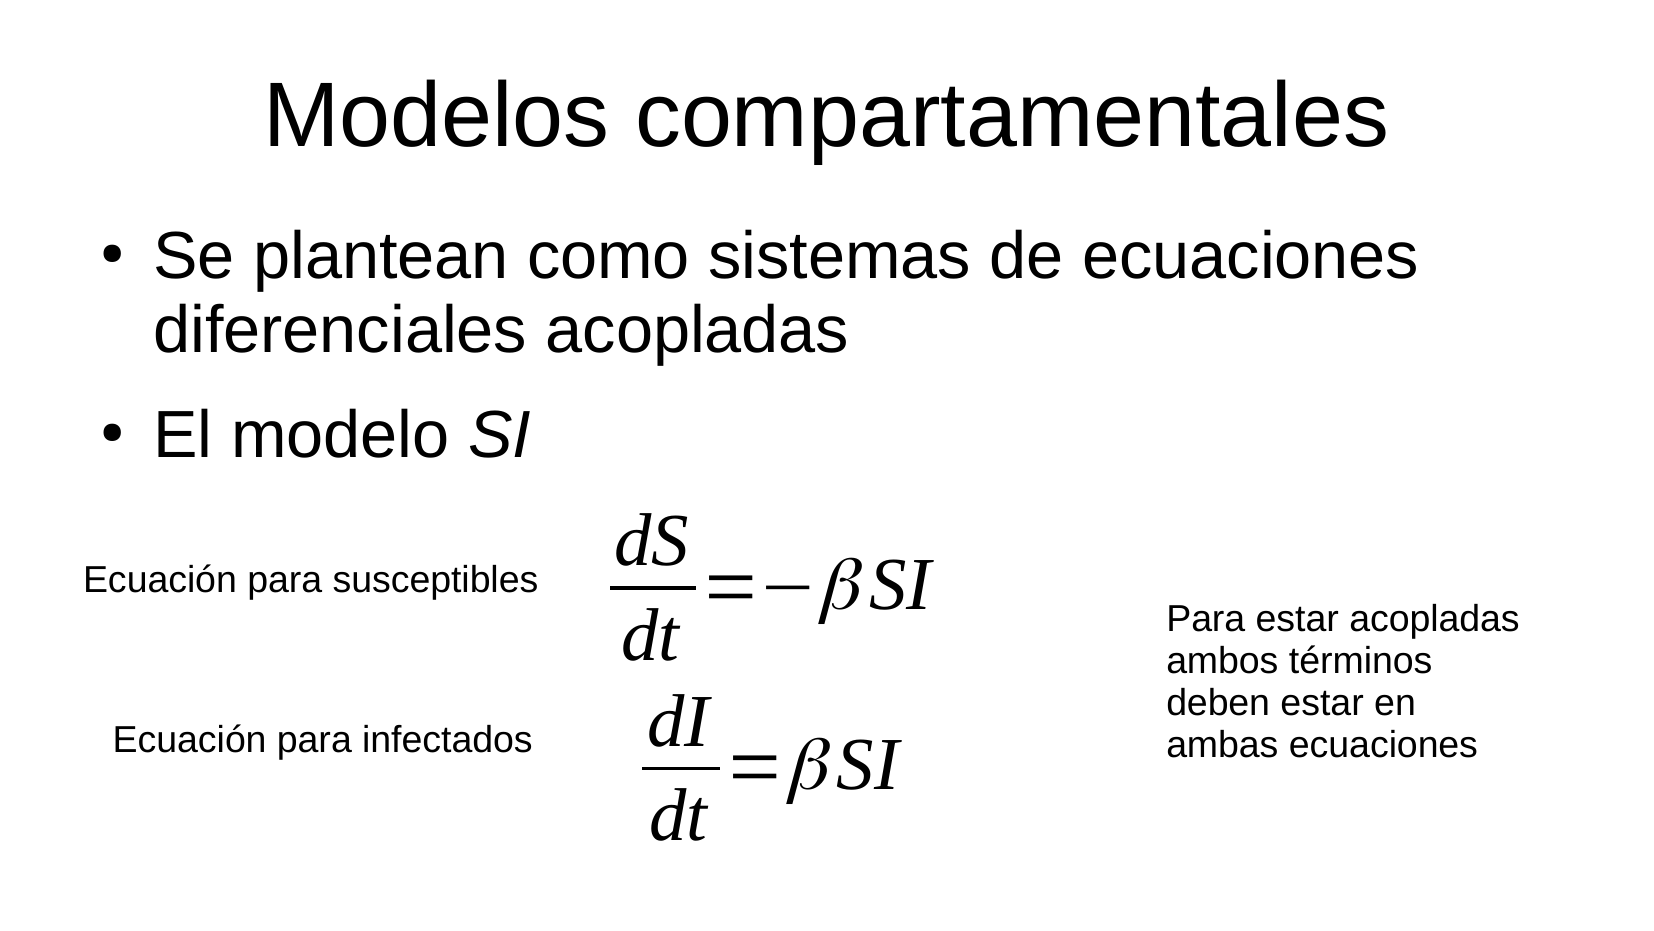

# Modelos compartamentales
Se plantean como sistemas de ecuaciones diferenciales acopladas
El modelo SI
Ecuación para susceptibles
Para estar acopladas ambos términos deben estar en ambas ecuaciones
Ecuación para infectados